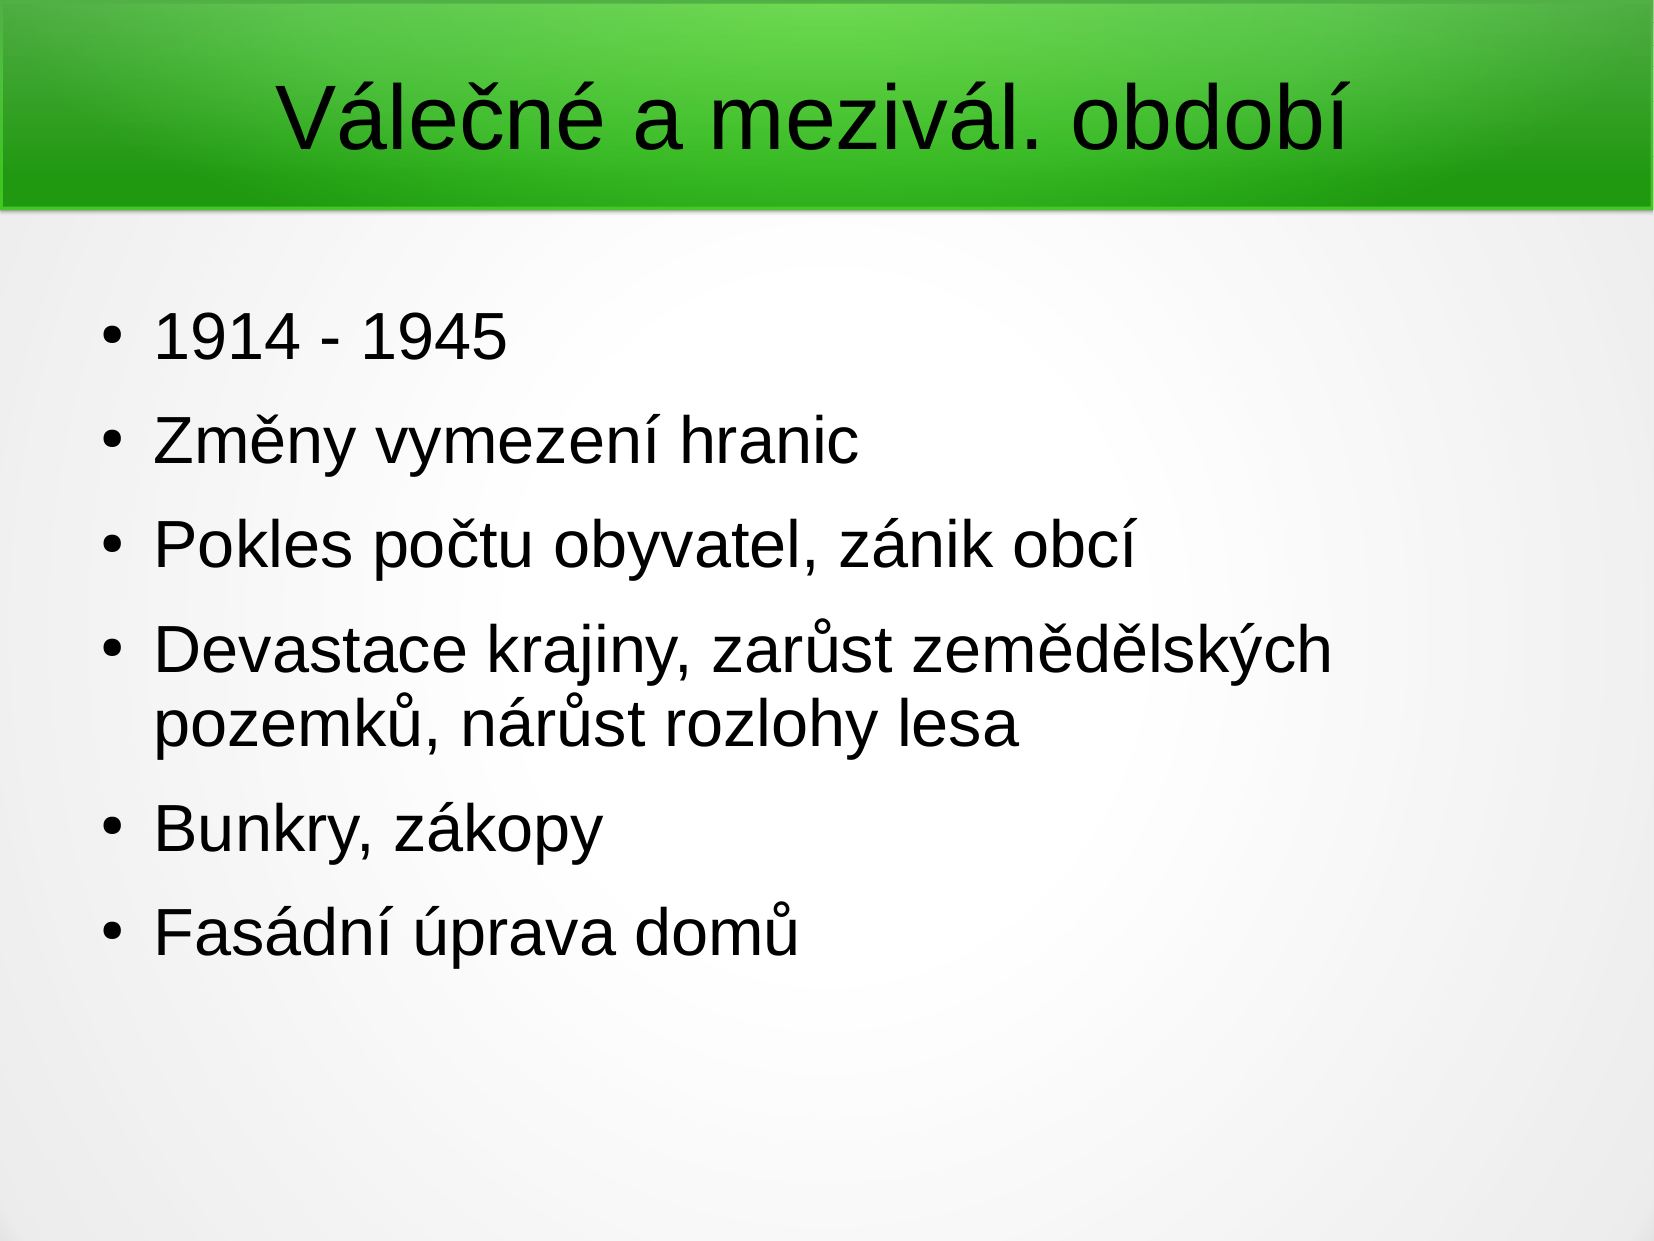

# Válečné a mezivál. období
1914 - 1945
Změny vymezení hranic
Pokles počtu obyvatel, zánik obcí
Devastace krajiny, zarůst zemědělských pozemků, nárůst rozlohy lesa
Bunkry, zákopy
Fasádní úprava domů